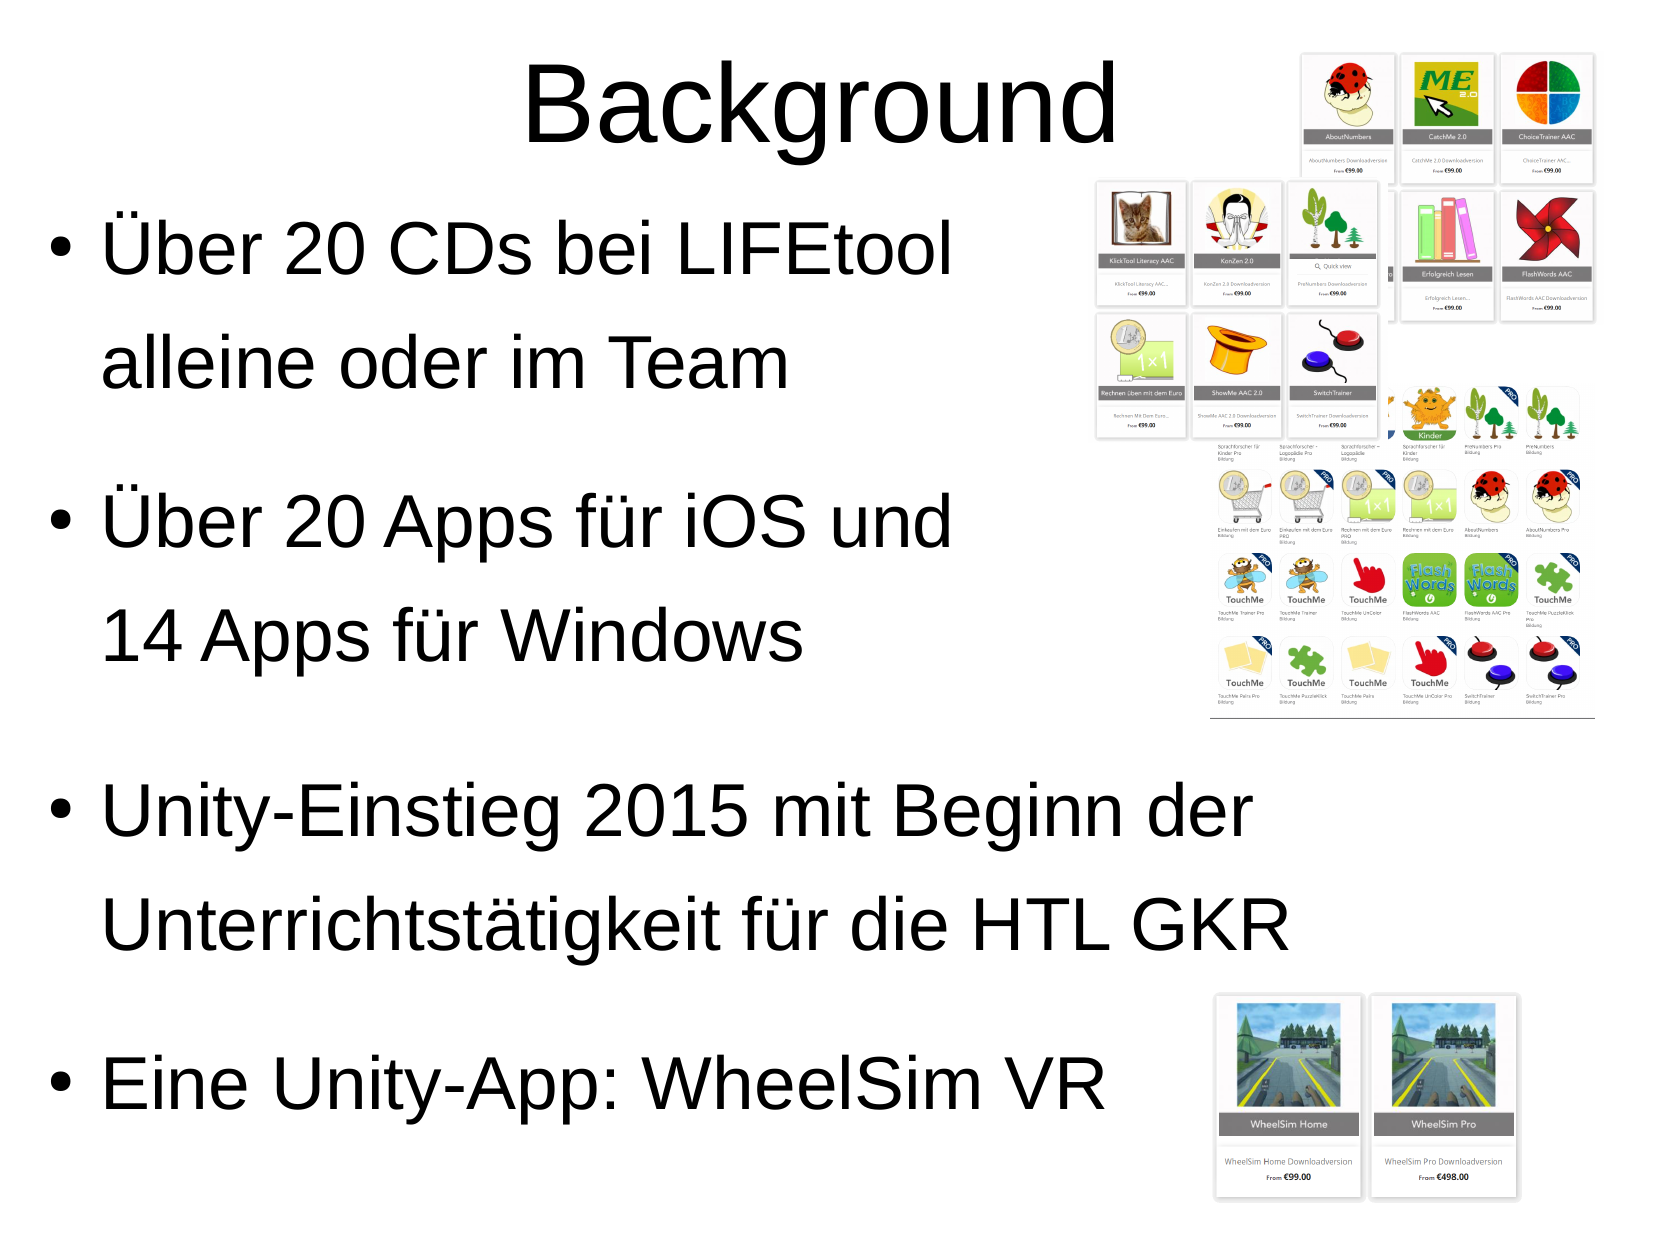

Background
# Über 20 CDs bei LIFEtool
alleine oder im Team
Über 20 Apps für iOS und
14 Apps für Windows
Unity-Einstieg 2015 mit Beginn der
Unterrichtstätigkeit für die HTL GKR
Eine Unity-App: WheelSim VR